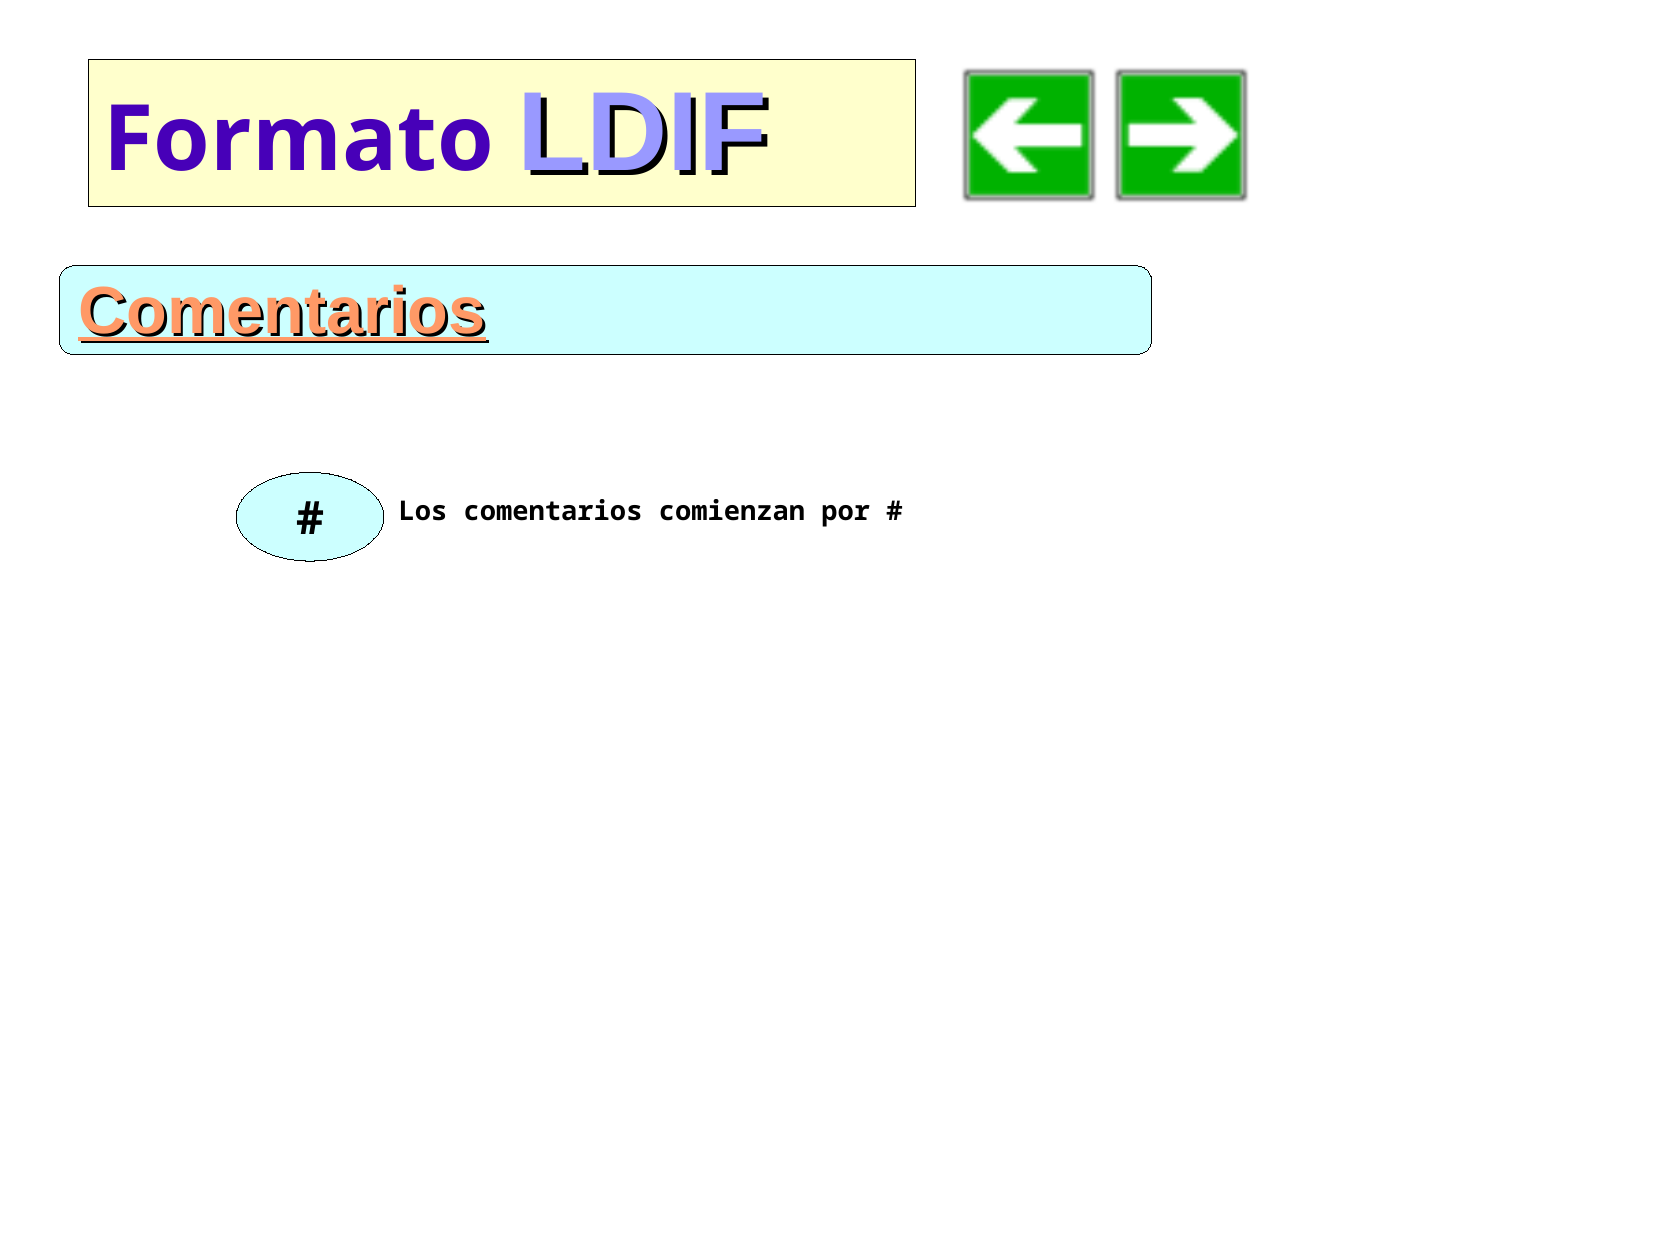

Formato LDIF
Comentarios
#
Los comentarios comienzan por #